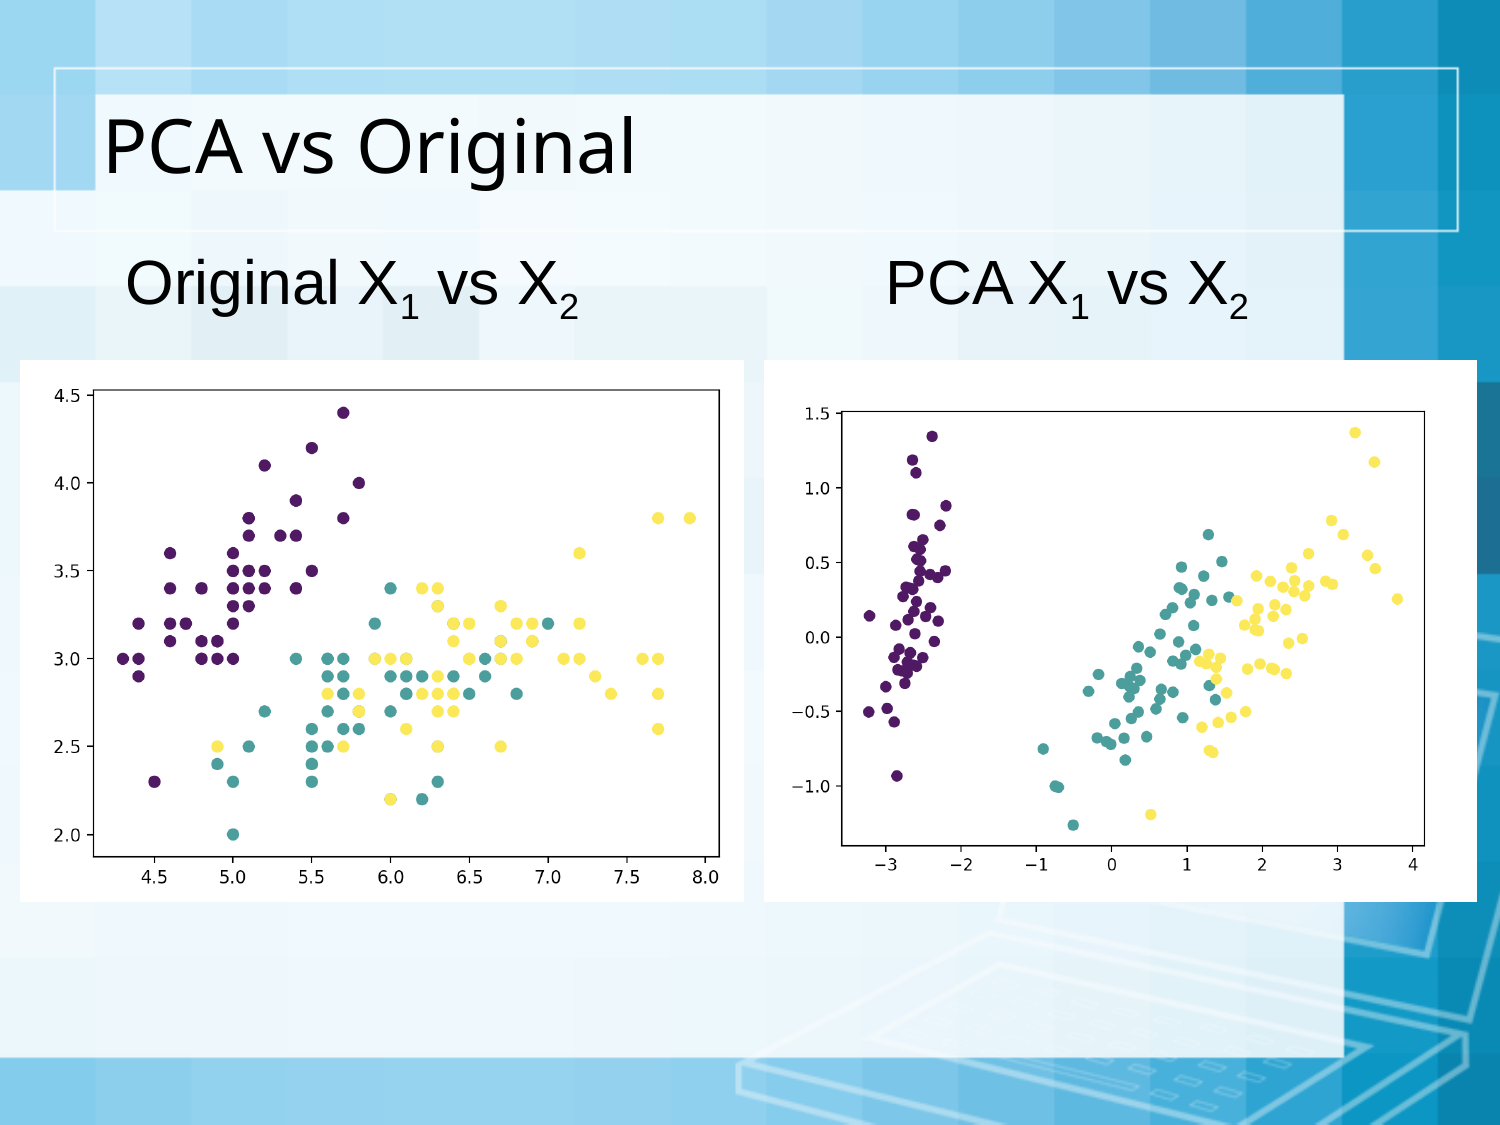

# PCA vs Original
Original X1 vs X2
PCA X1 vs X2